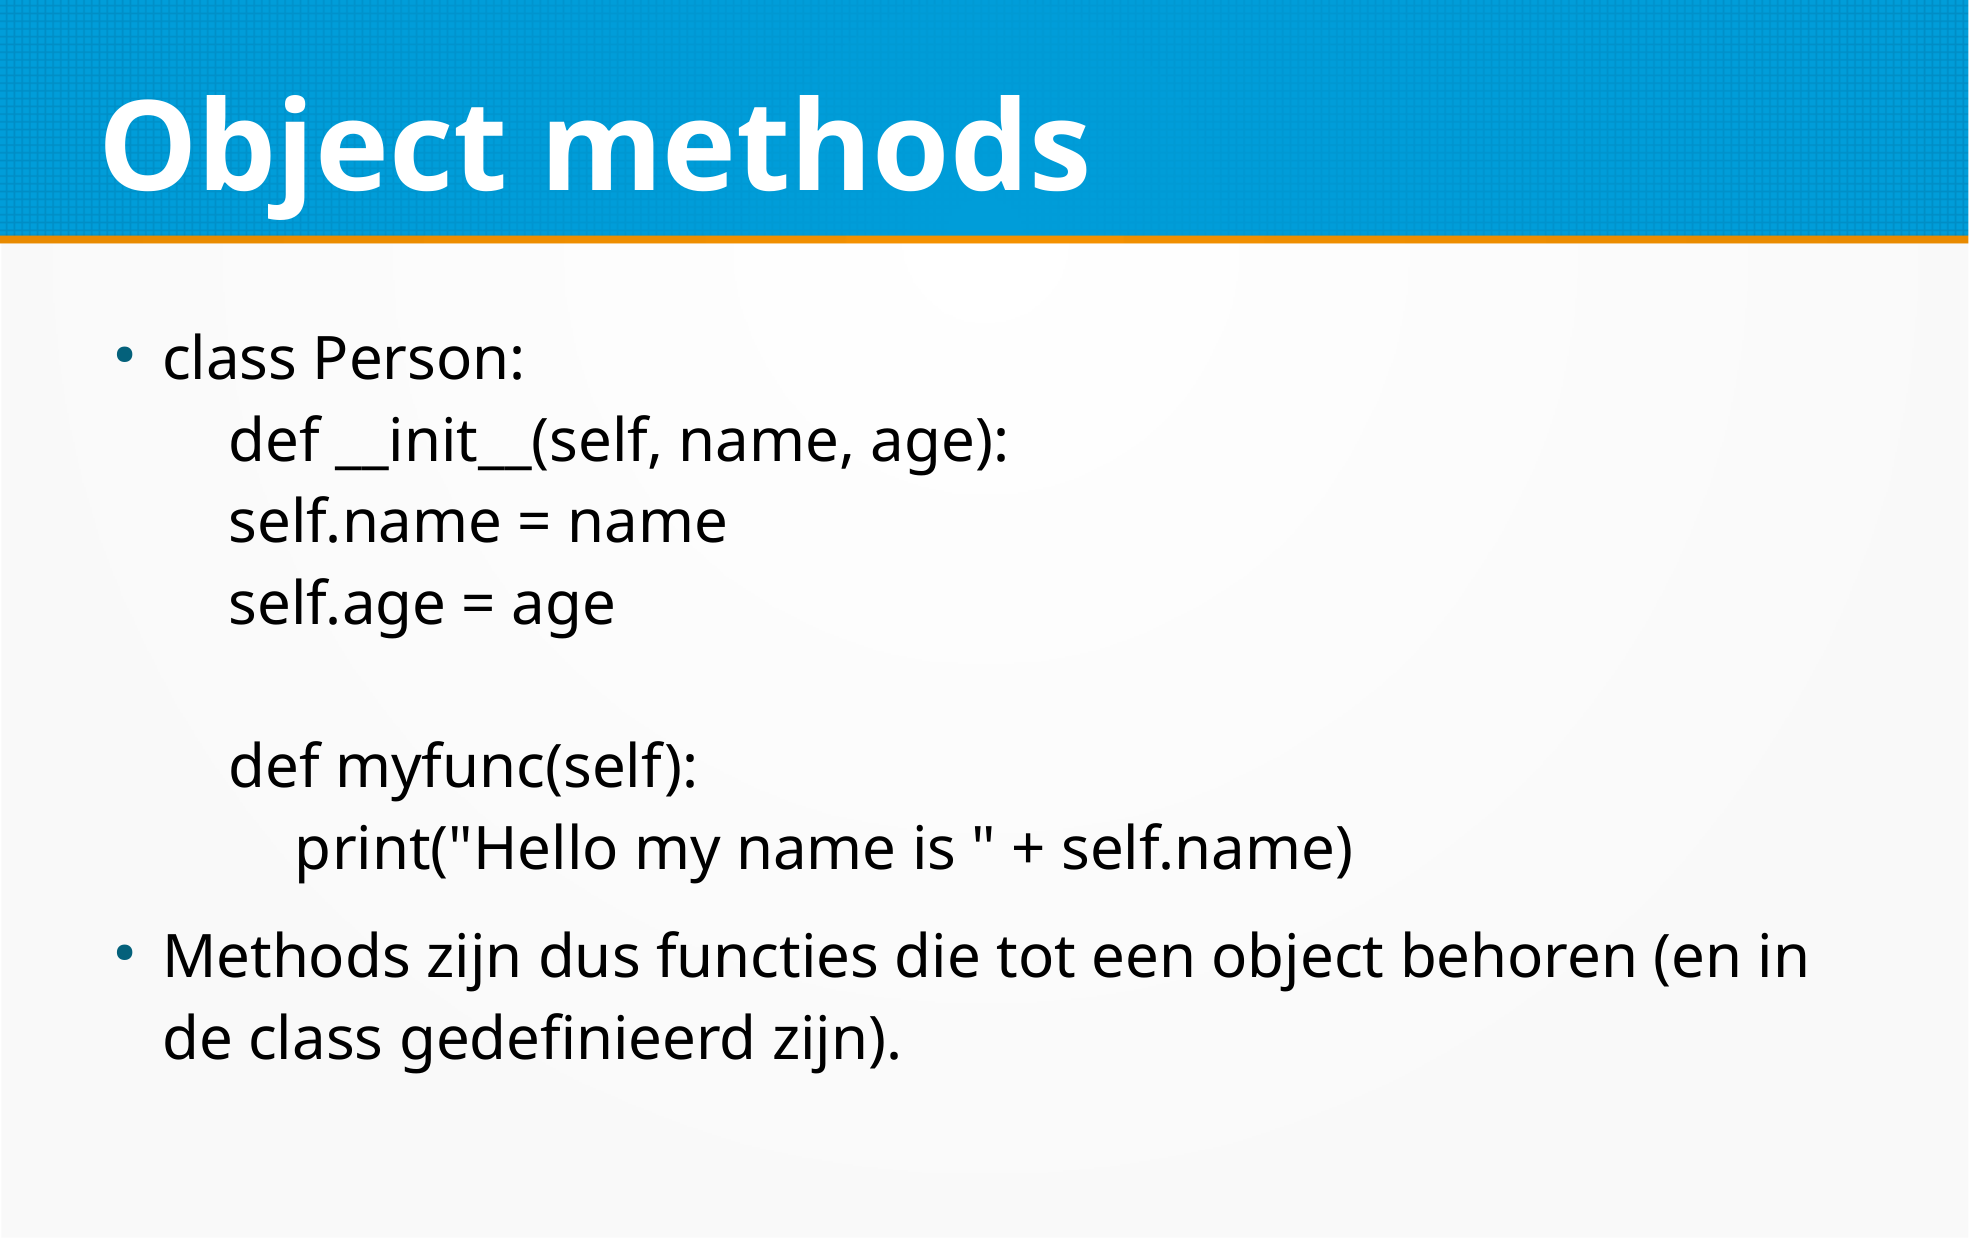

# Object methods
class Person:
	def __init__(self, name, age):
	self.name = name
	self.age = age
	def myfunc(self):
		print("Hello my name is " + self.name)
Methods zijn dus functies die tot een object behoren (en in de class gedefinieerd zijn).